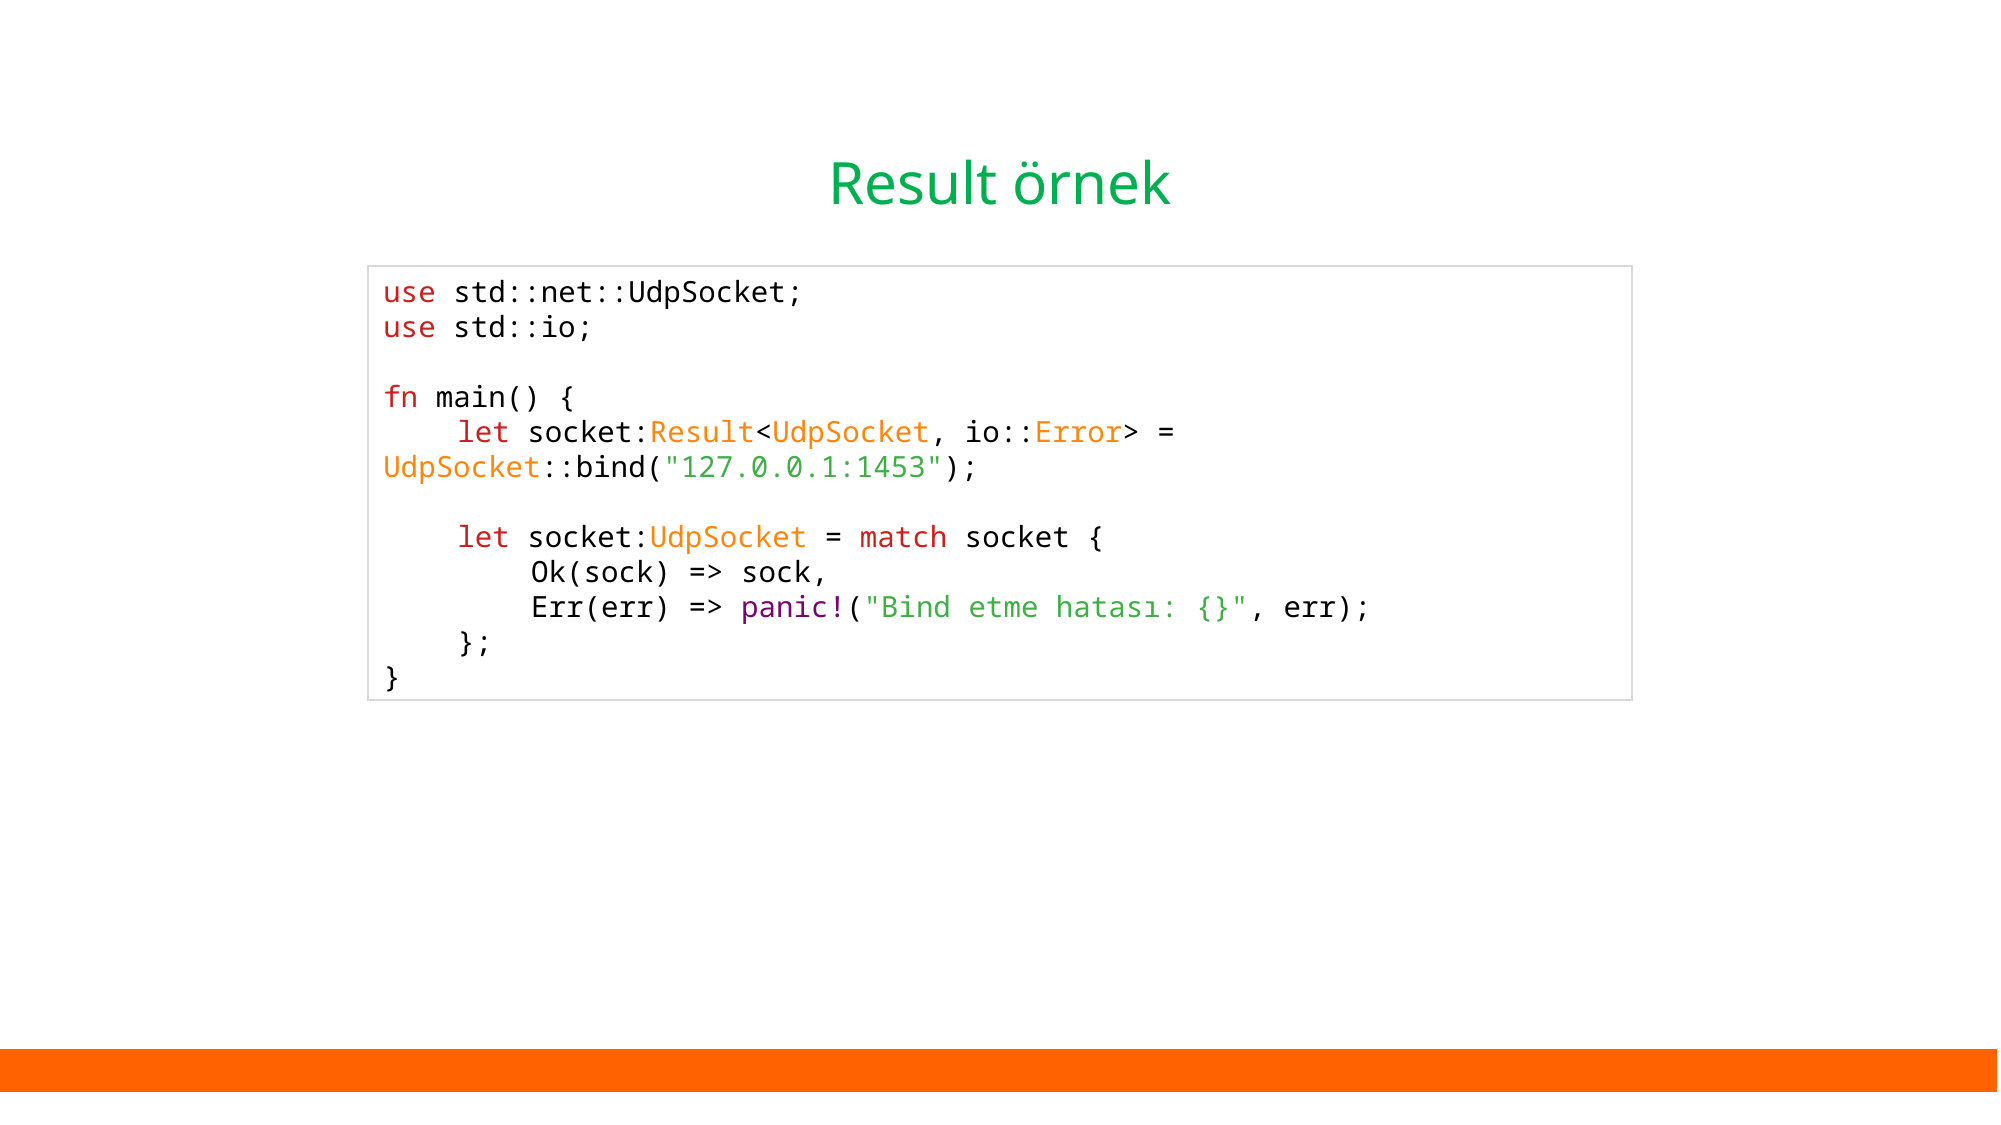

# Result örnek
use std::net::UdpSocket;
use std::io;
fn main() {
	let socket:Result<UdpSocket, io::Error> = UdpSocket::bind("127.0.0.1:1453");
	let socket:UdpSocket = match socket {
		Ok(sock) => sock,
		Err(err) => panic!("Bind etme hatası: {}", err);
	};
}